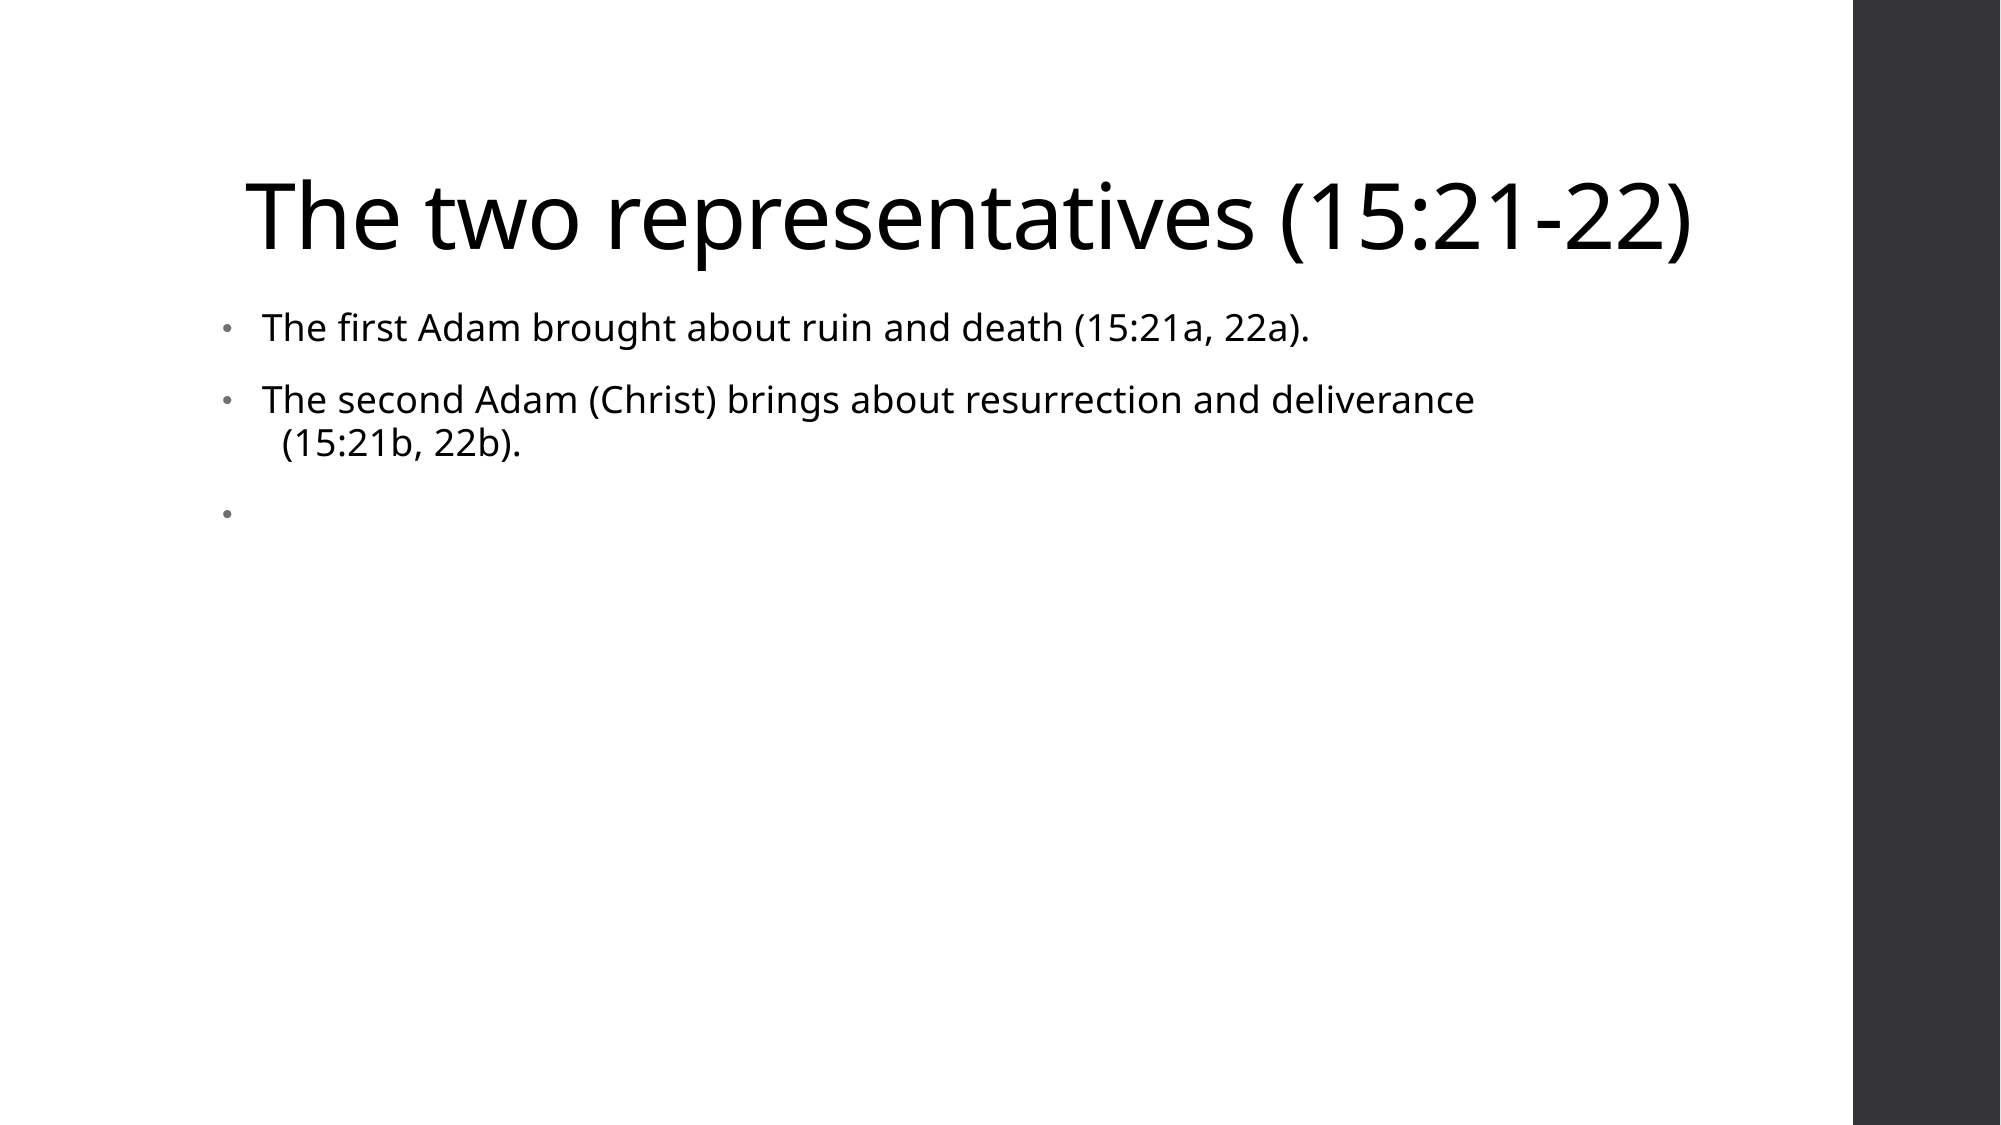

# The two representatives (15:21-22)
 The first Adam brought about ruin and death (15:21a, 22a).
 The second Adam (Christ) brings about resurrection and deliverance (15:21b, 22b).